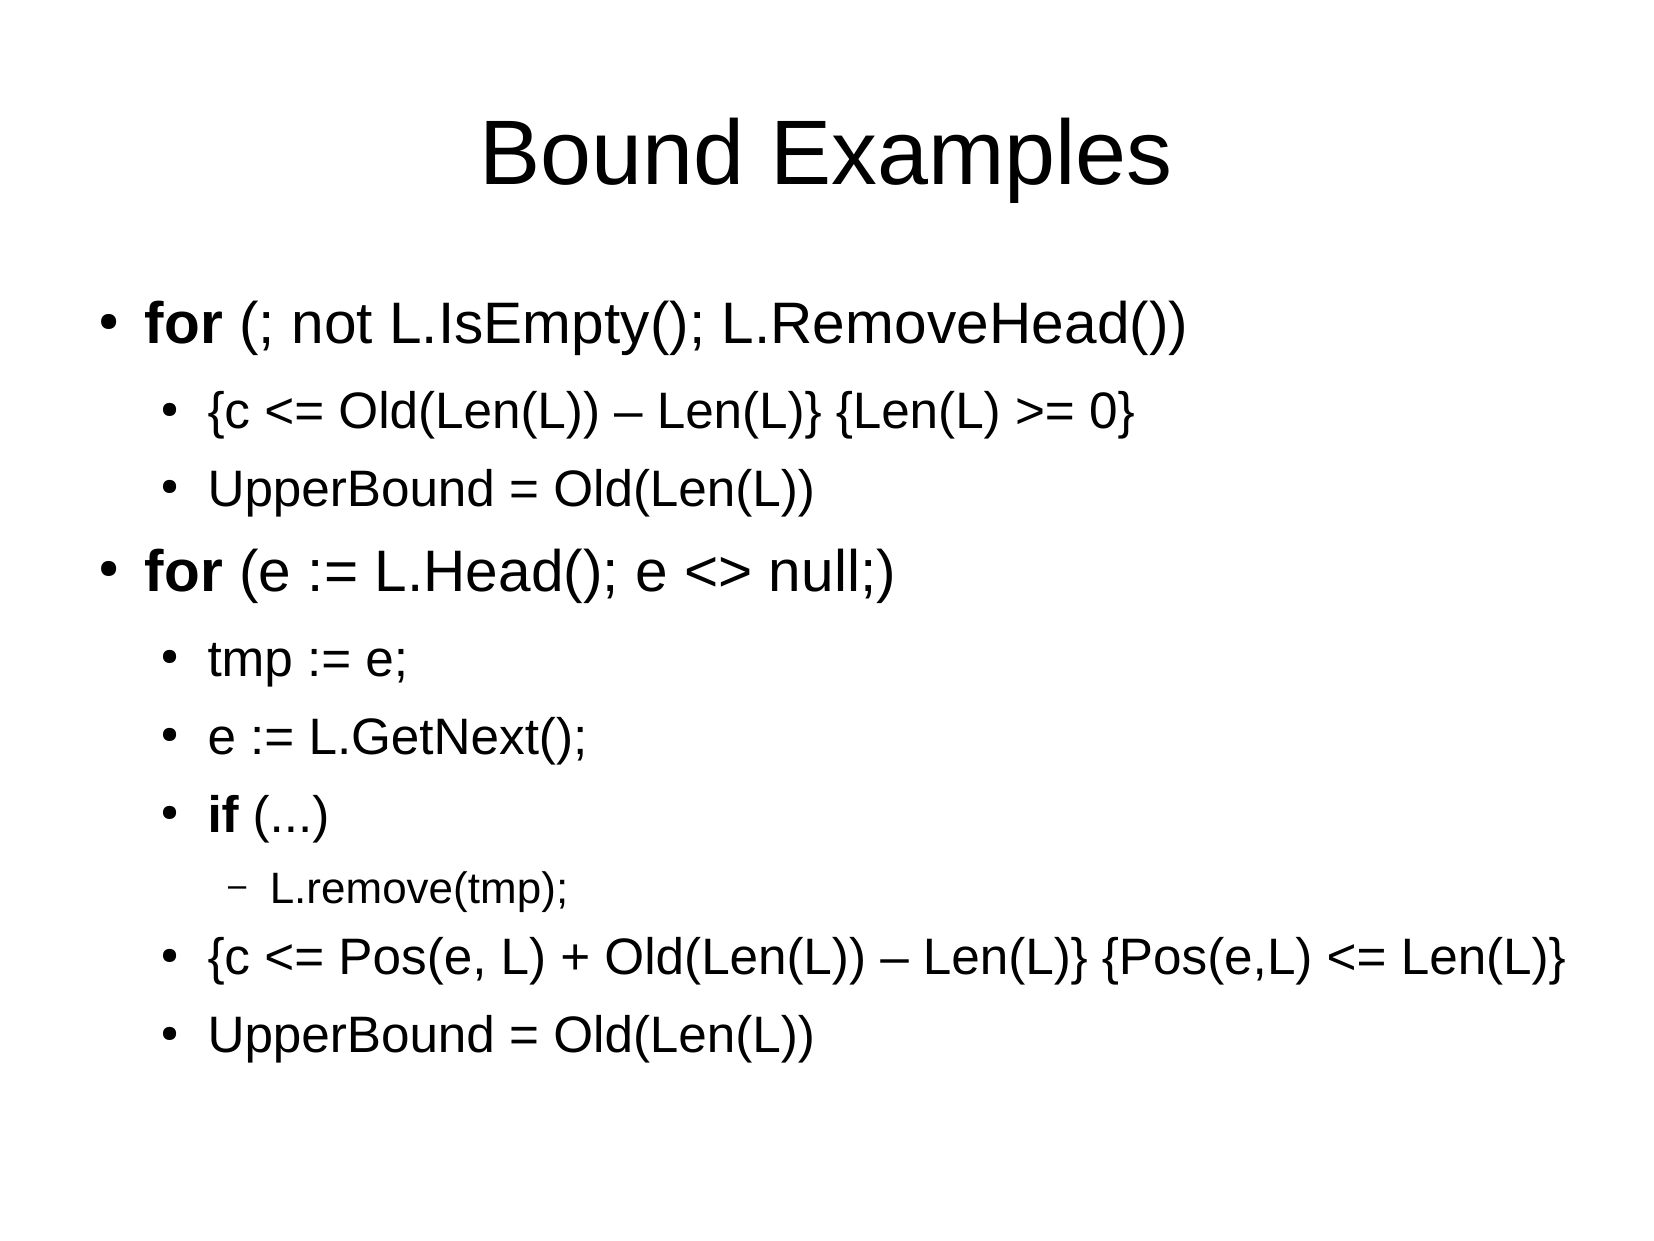

# Bound Examples
for (; not L.IsEmpty(); L.RemoveHead())
{c <= Old(Len(L)) – Len(L)} {Len(L) >= 0}
UpperBound = Old(Len(L))
for (e := L.Head(); e <> null;)
tmp := e;
e := L.GetNext();
if (...)
L.remove(tmp);
{c <= Pos(e, L) + Old(Len(L)) – Len(L)} {Pos(e,L) <= Len(L)}
UpperBound = Old(Len(L))